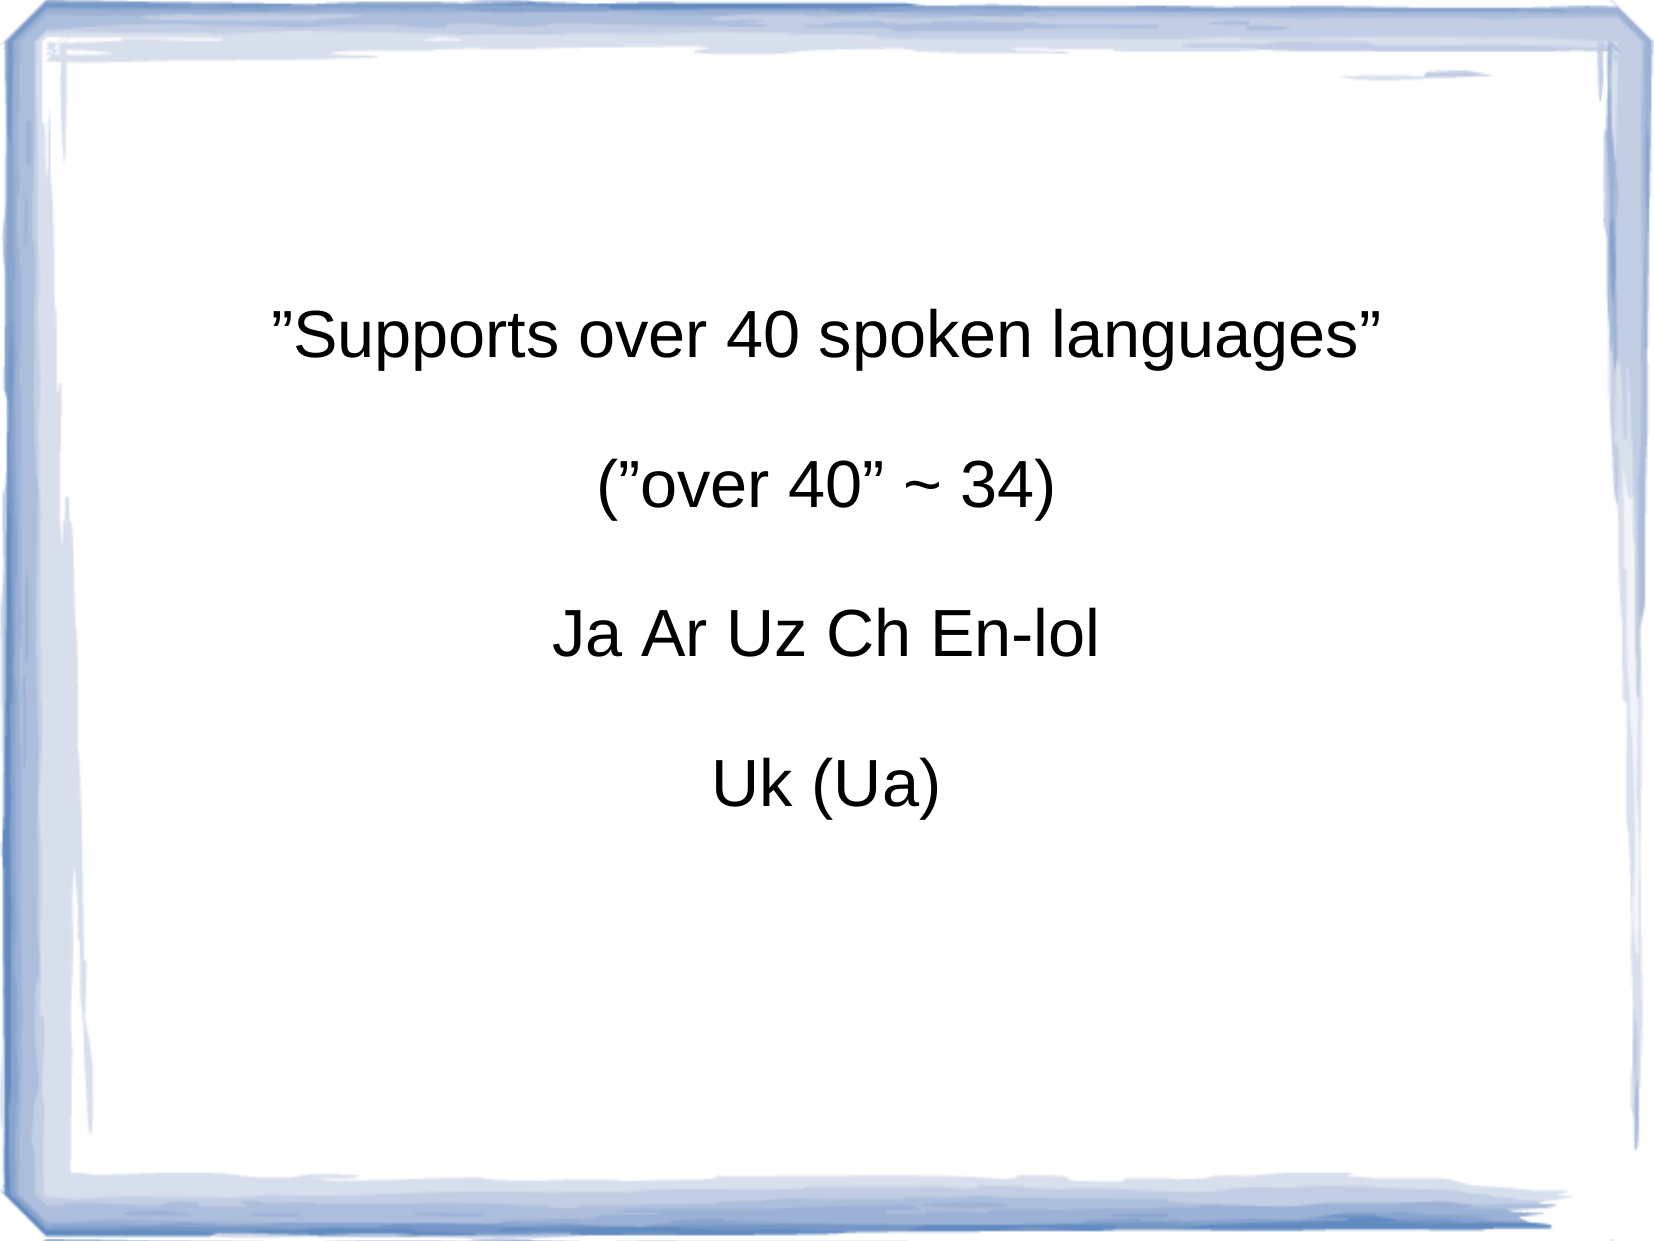

# ”Supports over 40 spoken languages”
(”over 40” ~ 34)
Ja Ar Uz Ch En-lol
Uk (Ua)